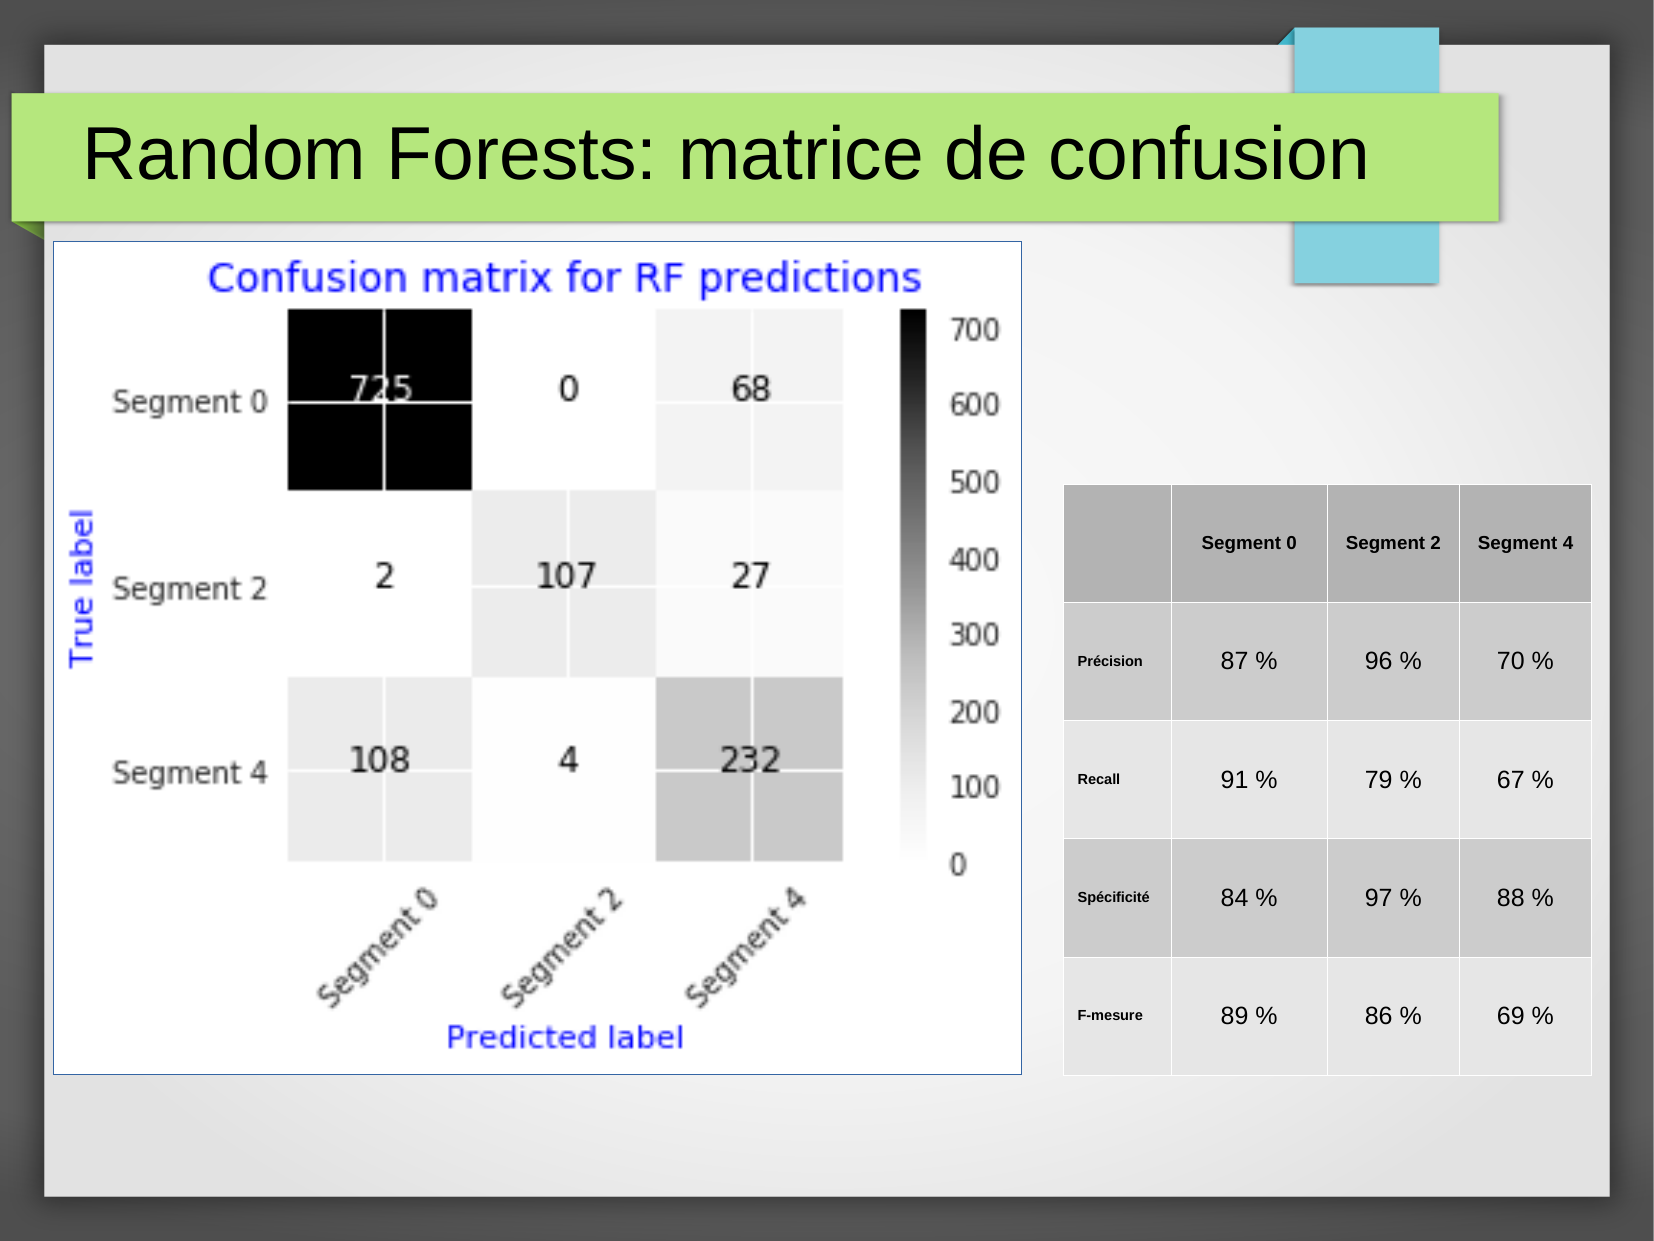

# Random Forests: matrice de confusion
| | Segment 0 | Segment 2 | Segment 4 |
| --- | --- | --- | --- |
| Précision | 87 % | 96 % | 70 % |
| Recall | 91 % | 79 % | 67 % |
| Spécificité | 84 % | 97 % | 88 % |
| F-mesure | 89 % | 86 % | 69 % |